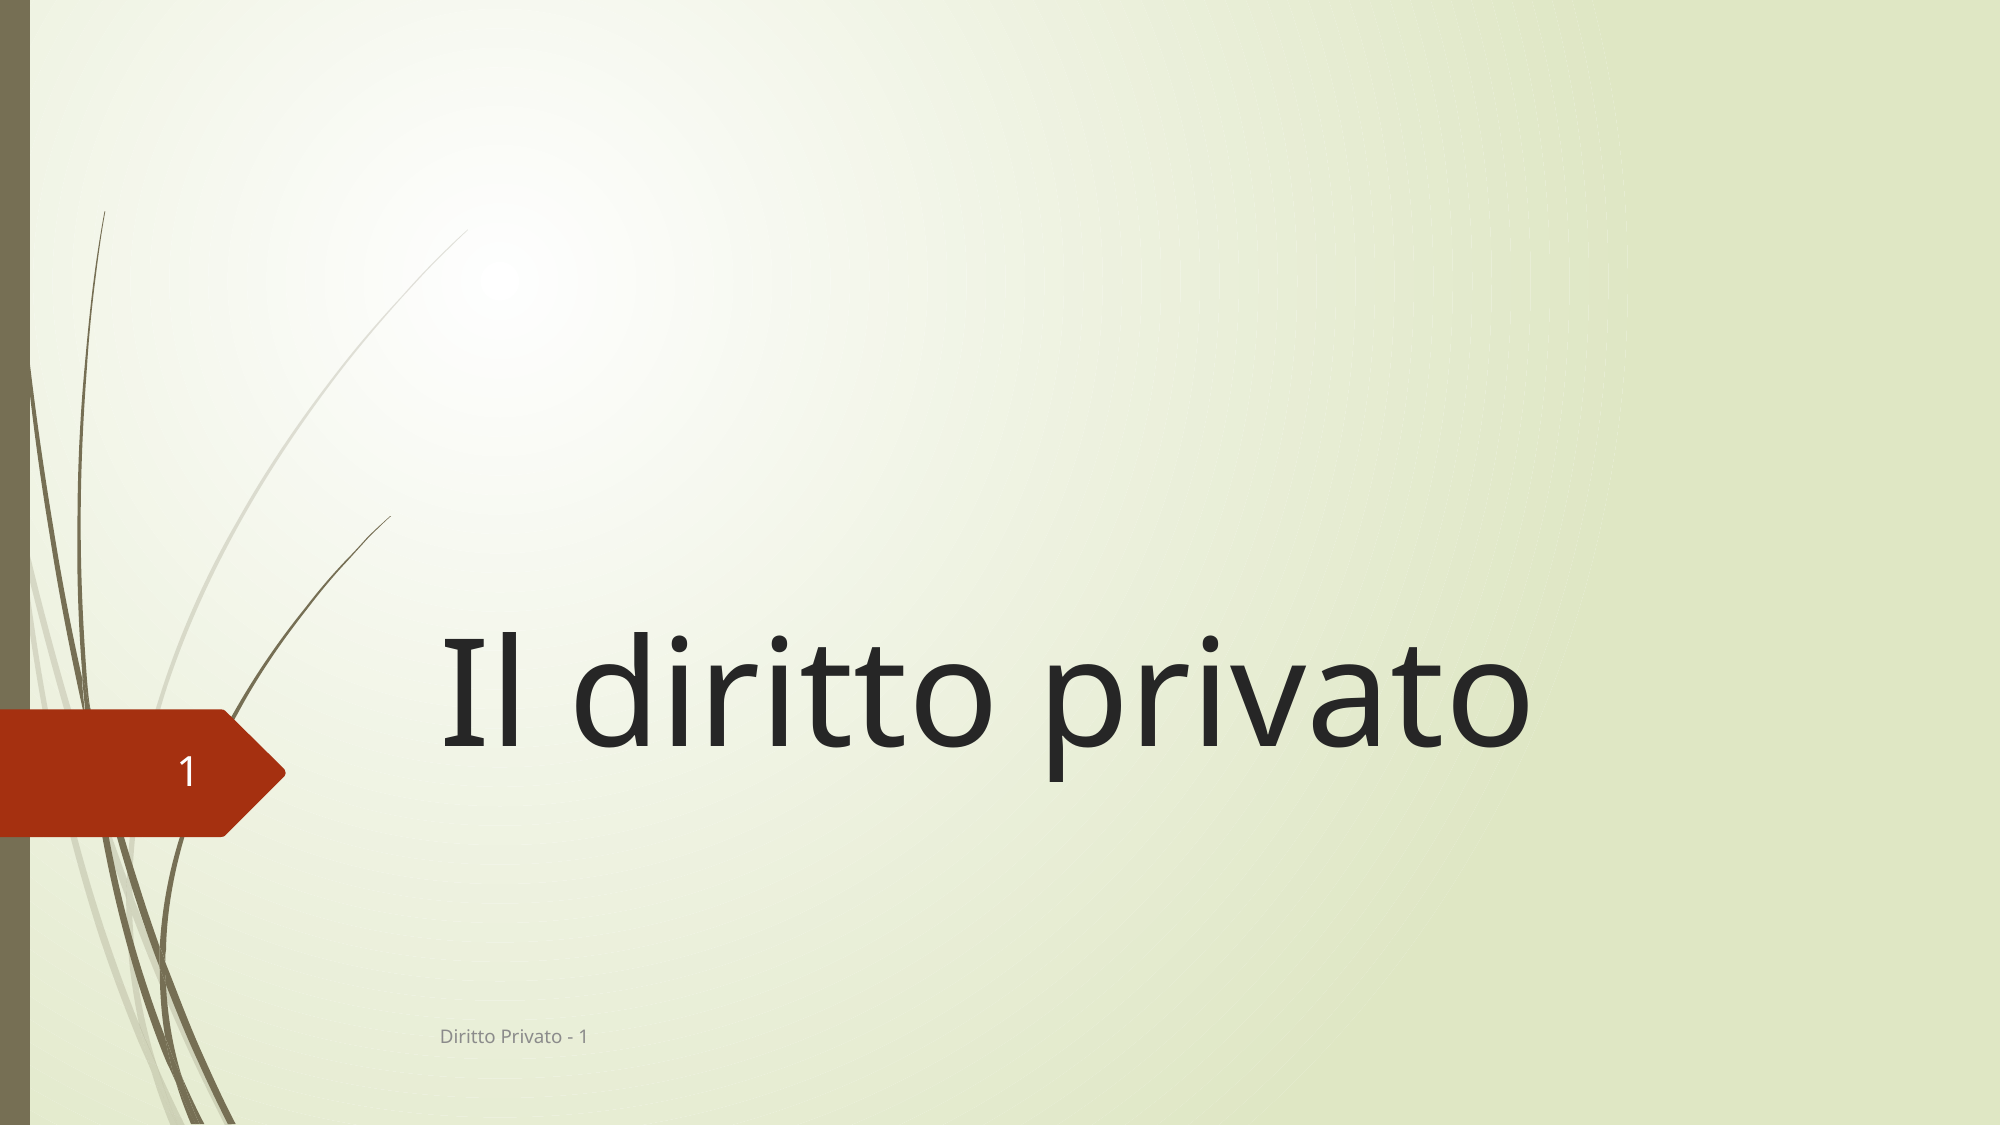

# Il diritto privato
Diritto Privato - 1